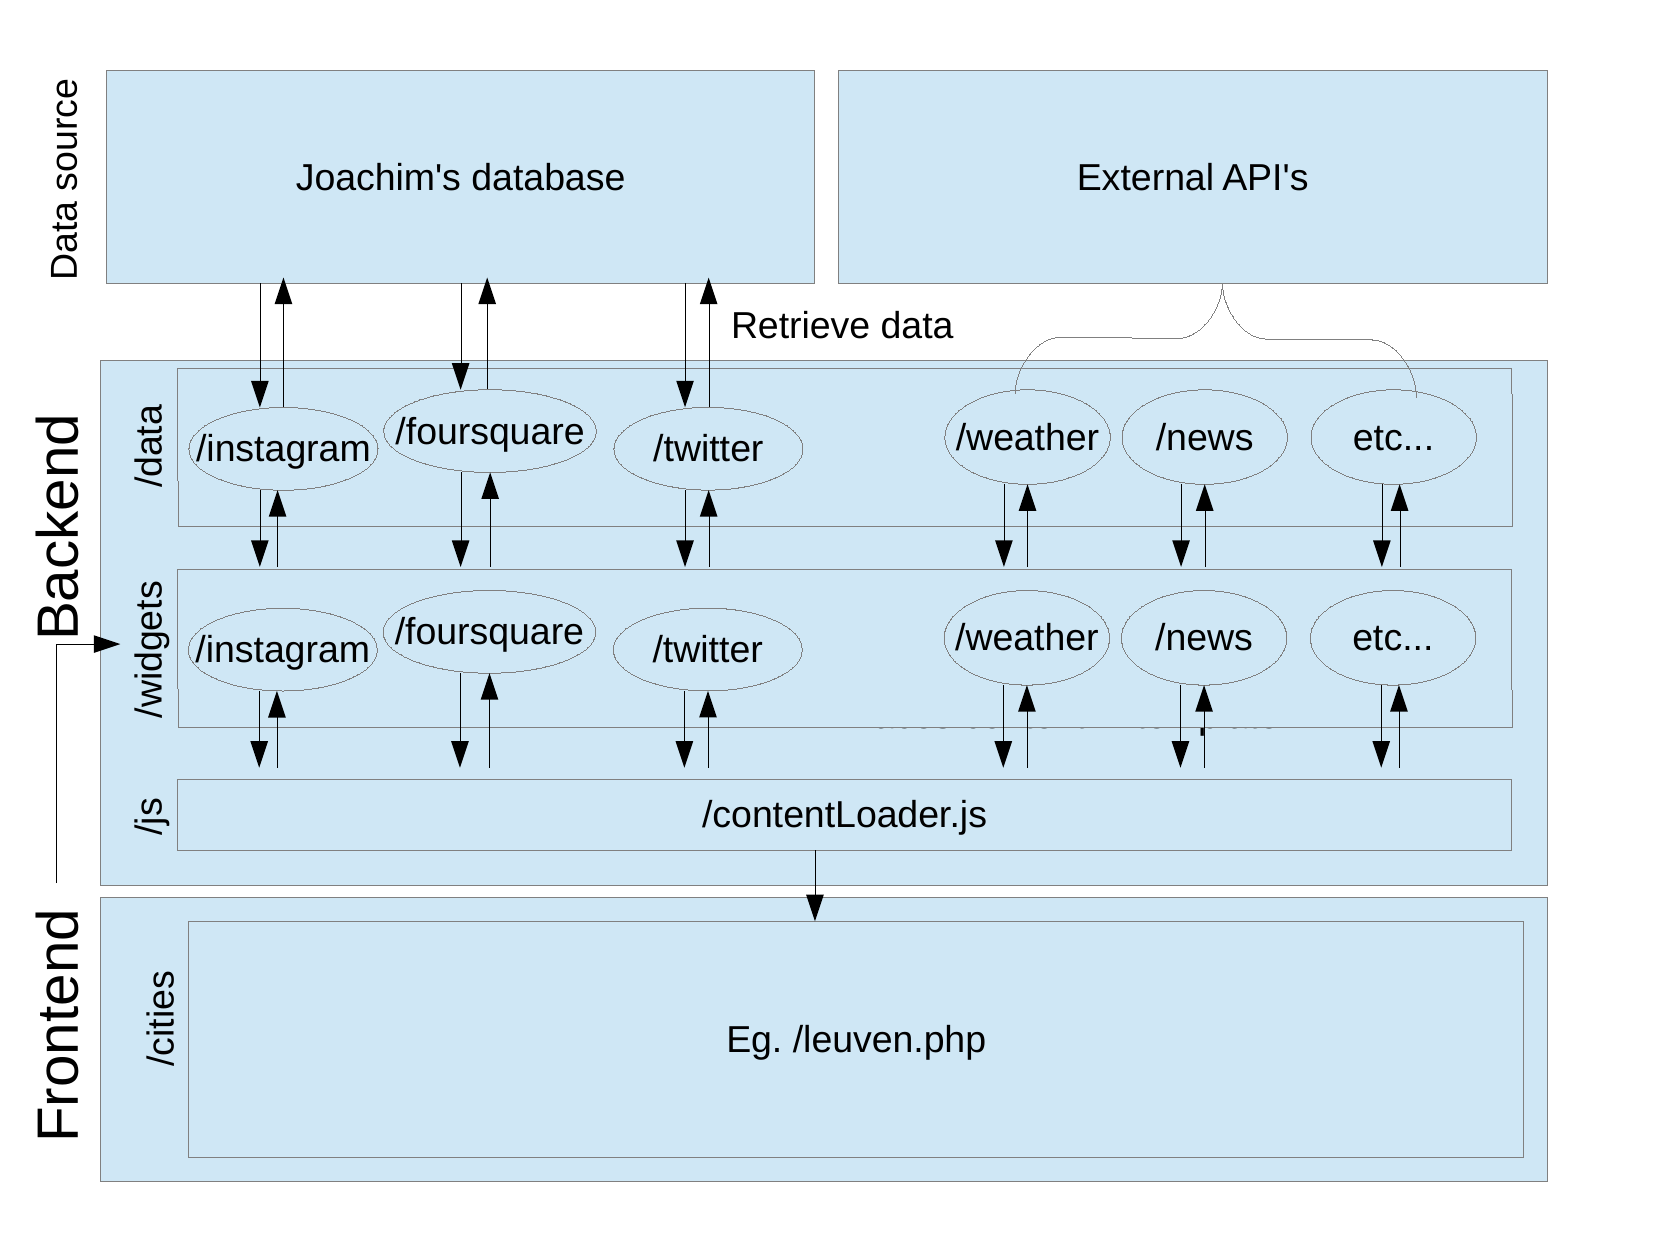

Data source
Joachim's database
External API's
Retrieve data
/foursquare
Backend
/weather
/news
etc...
/twitter
/instagram
/data
/foursquare
/weather
/news
etc...
/twitter
/instagram
/widgets
Places content in template
/contentLoader.js
/js
Frontend
/cities
Eg. /leuven.php